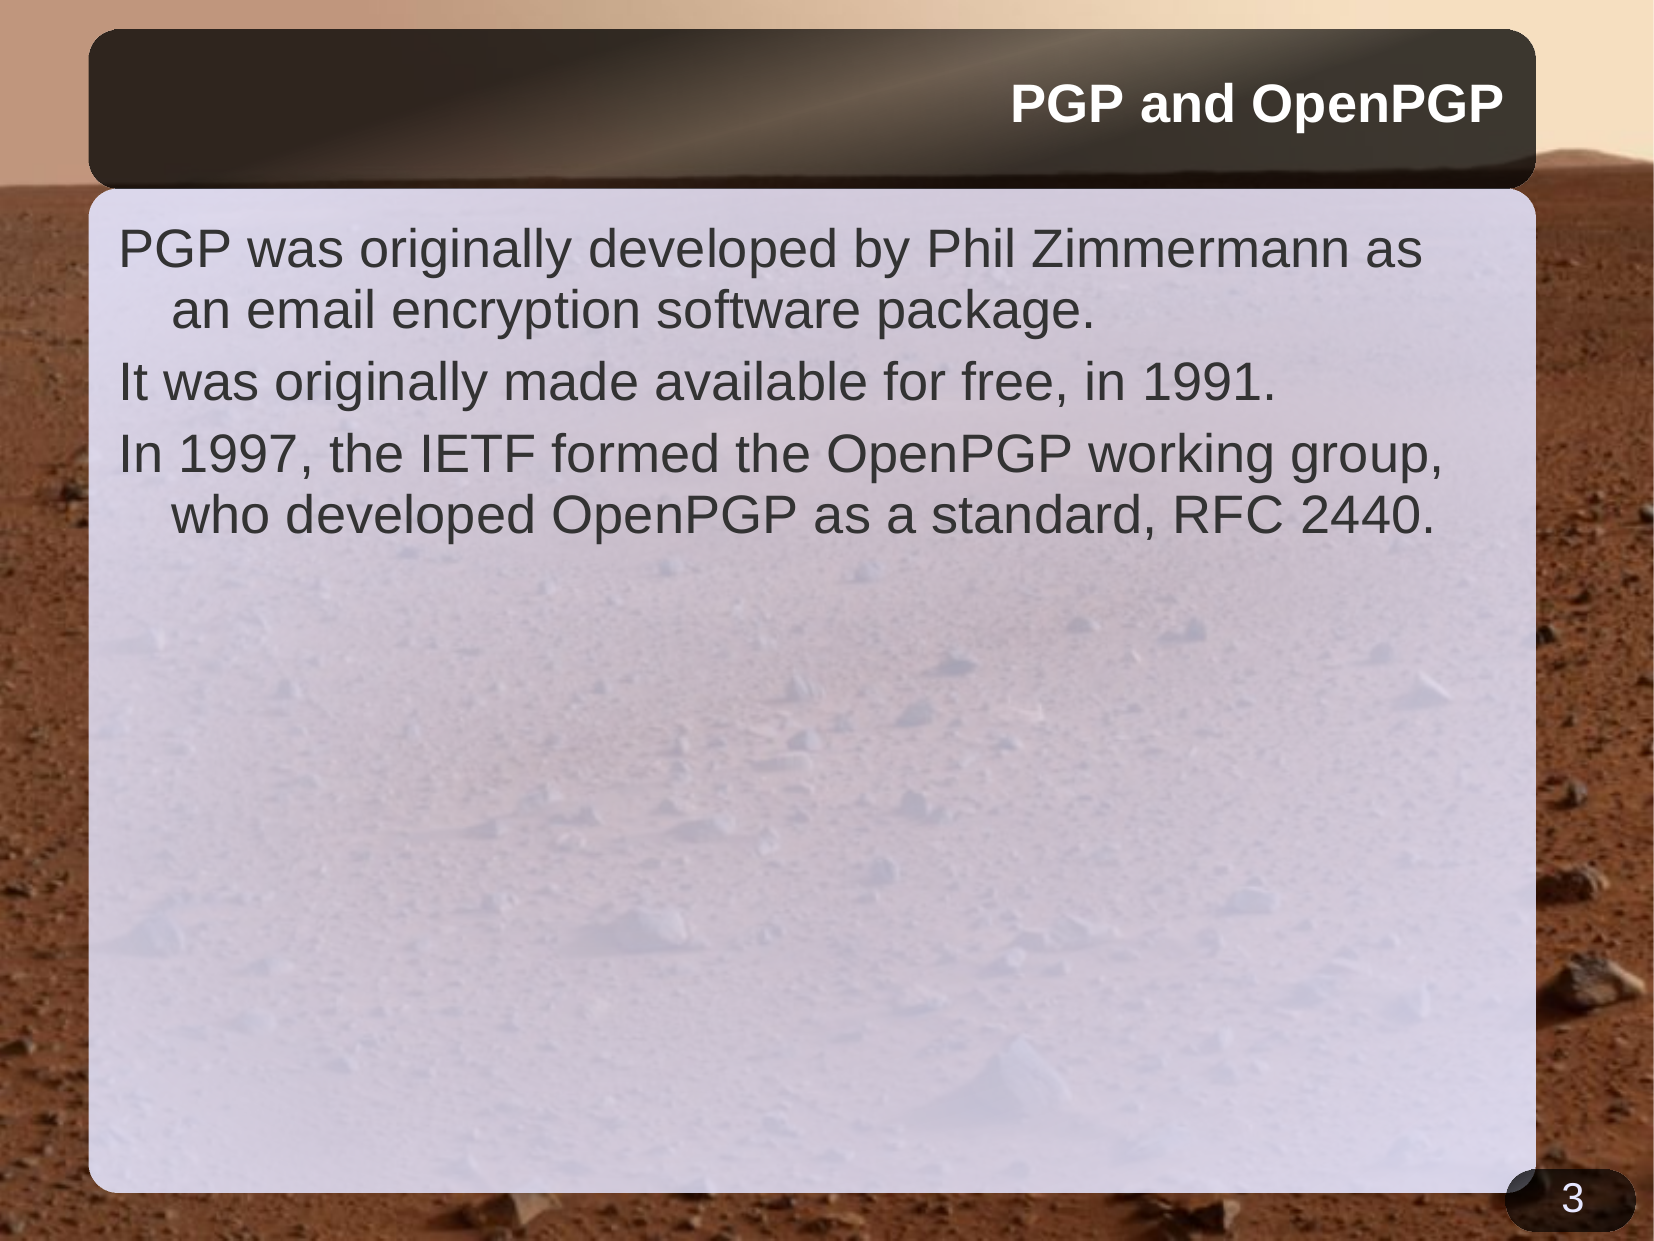

# PGP and OpenPGP
PGP was originally developed by Phil Zimmermann as an email encryption software package.
It was originally made available for free, in 1991.
In 1997, the IETF formed the OpenPGP working group, who developed OpenPGP as a standard, RFC 2440.